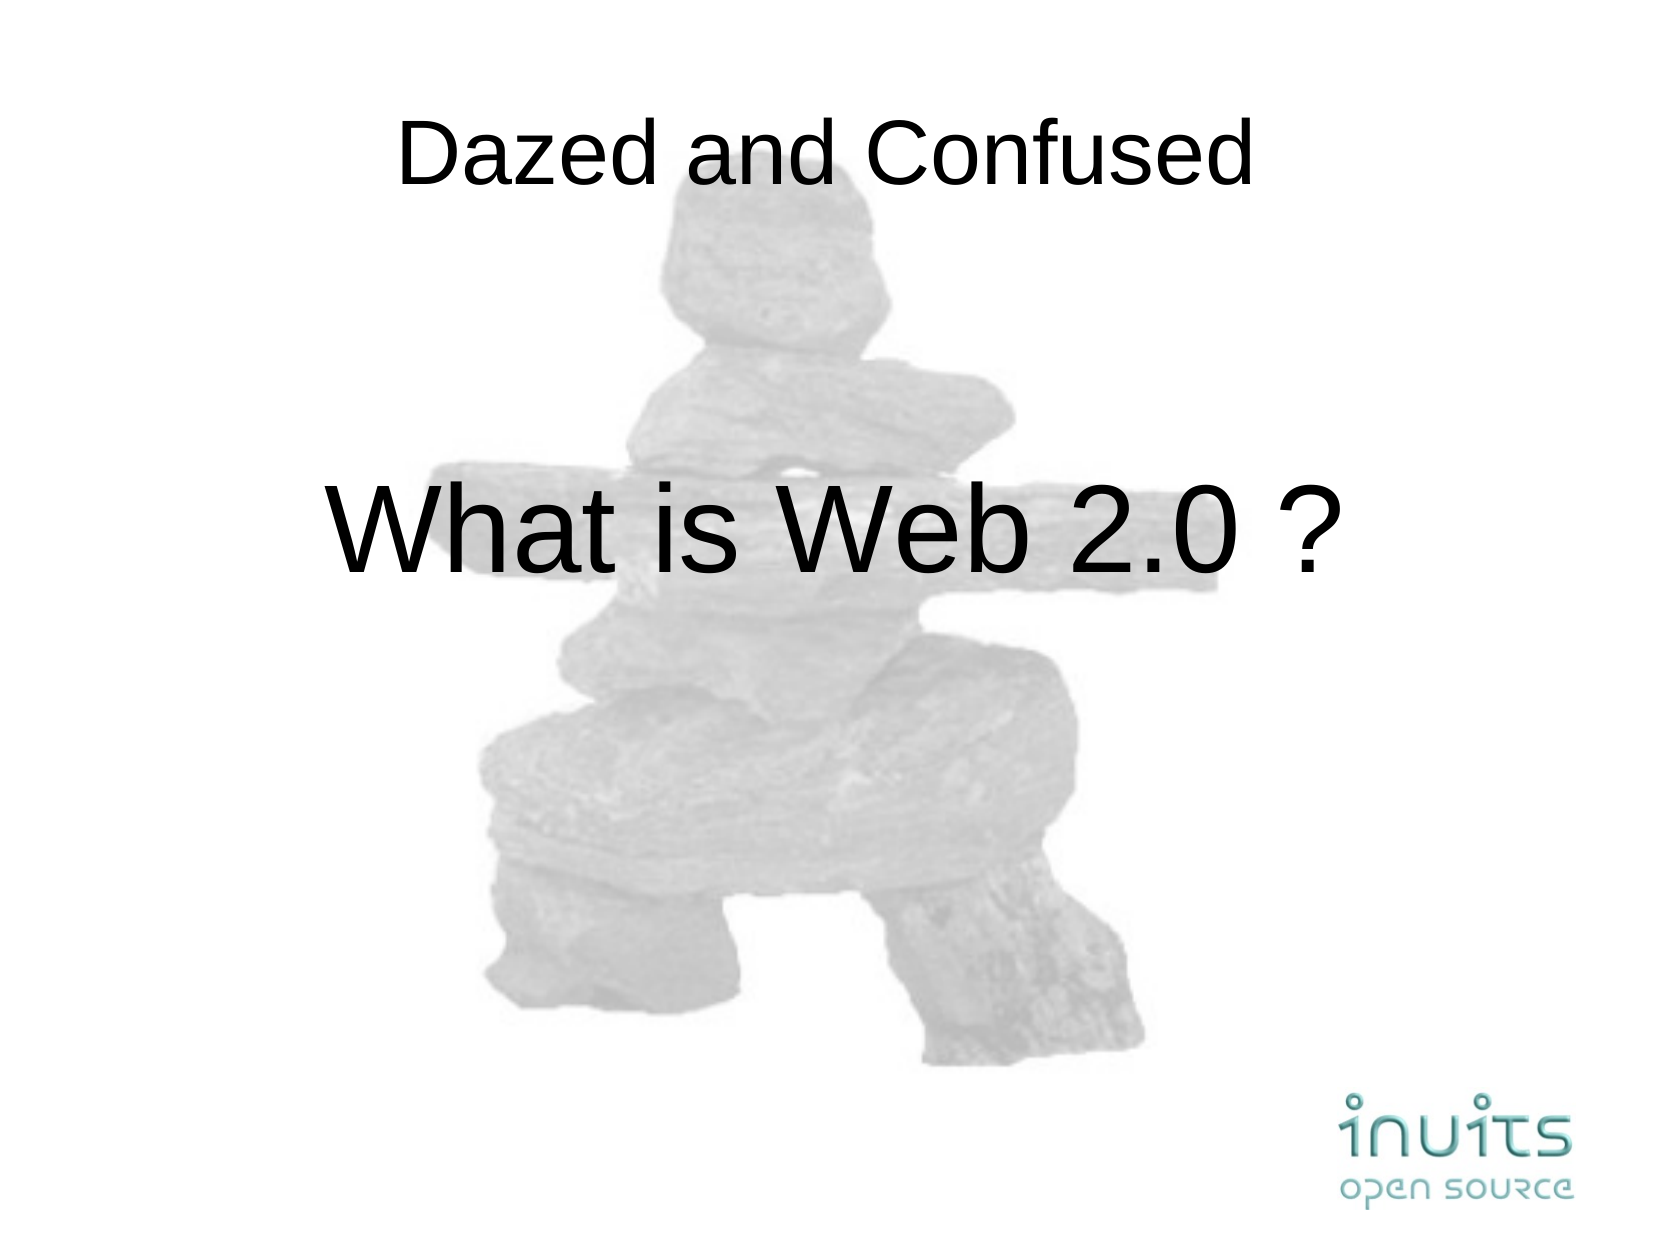

# Dazed and Confused
What is Web 2.0 ?
4